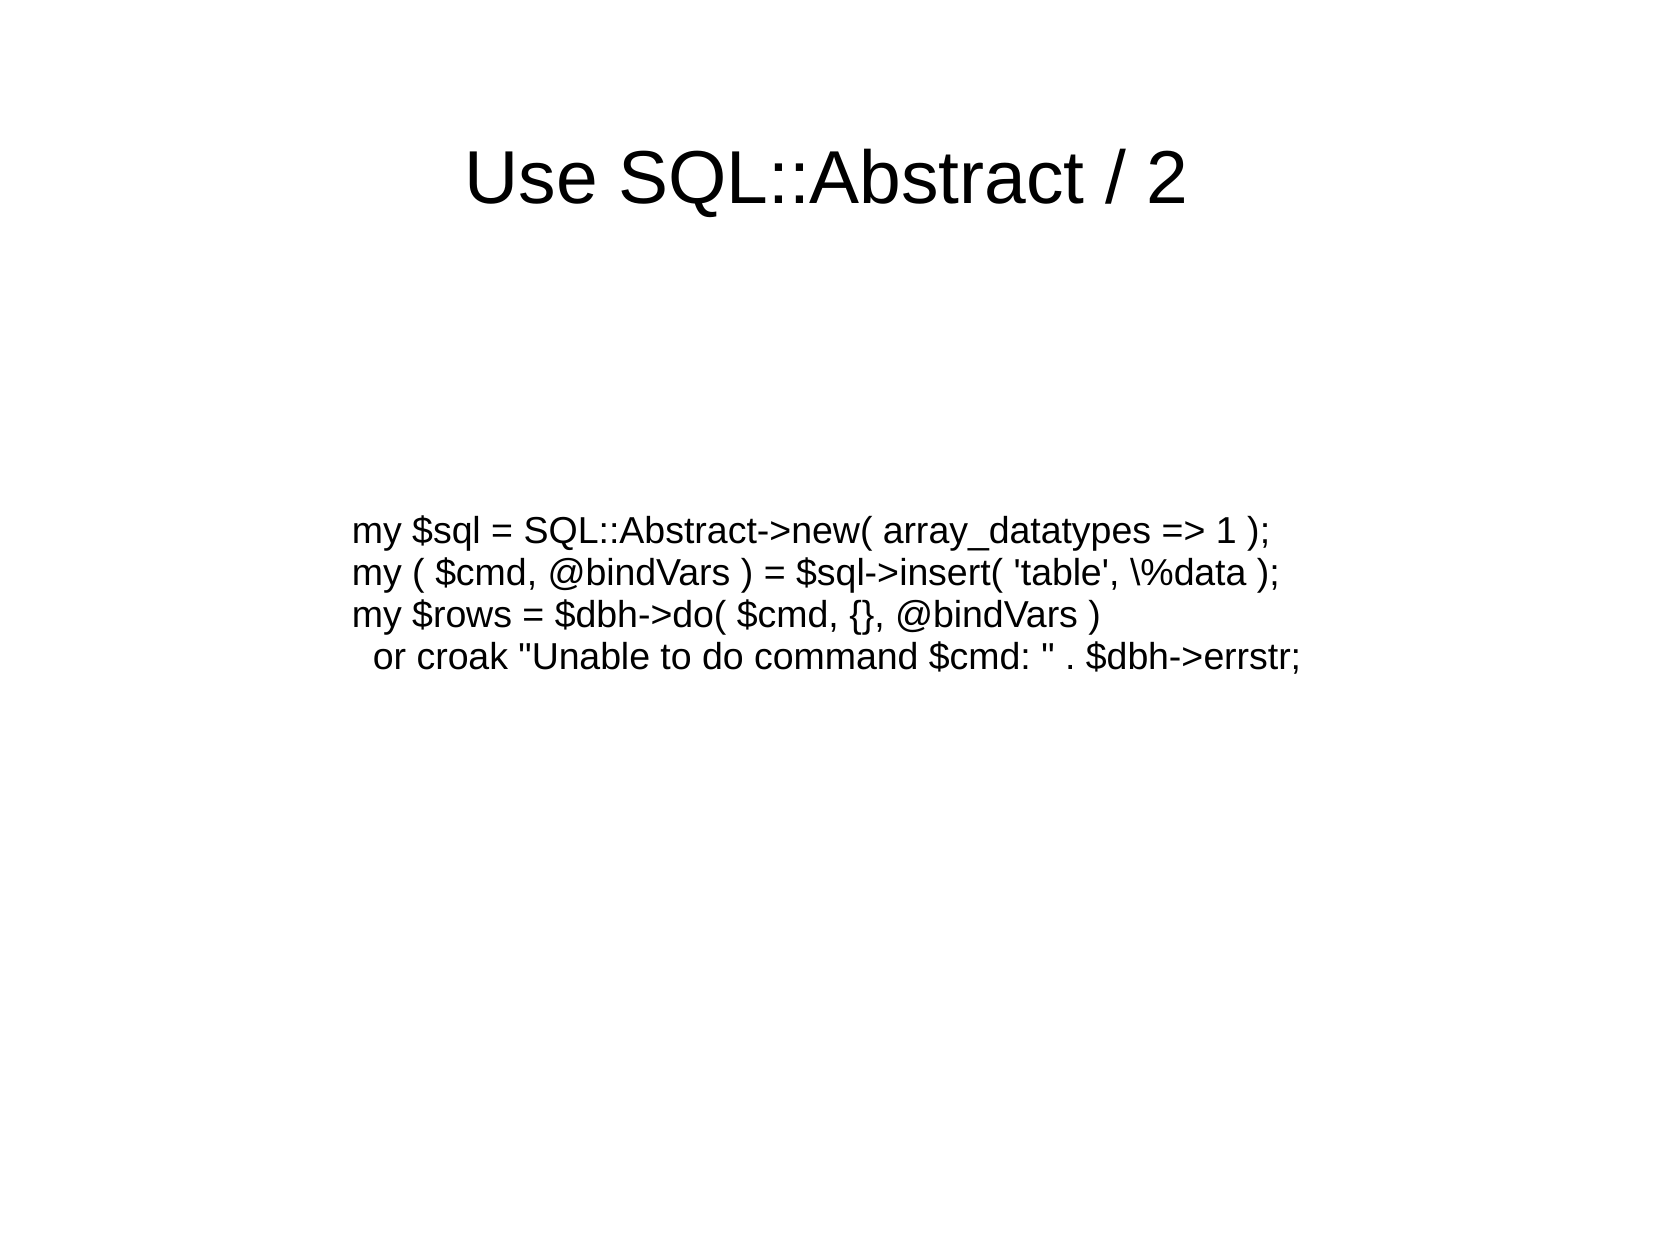

Use SQL::Abstract / 2
my $sql = SQL::Abstract->new( array_datatypes => 1 );
my ( $cmd, @bindVars ) = $sql->insert( 'table', \%data );
my $rows = $dbh->do( $cmd, {}, @bindVars )
 or croak "Unable to do command $cmd: " . $dbh->errstr;